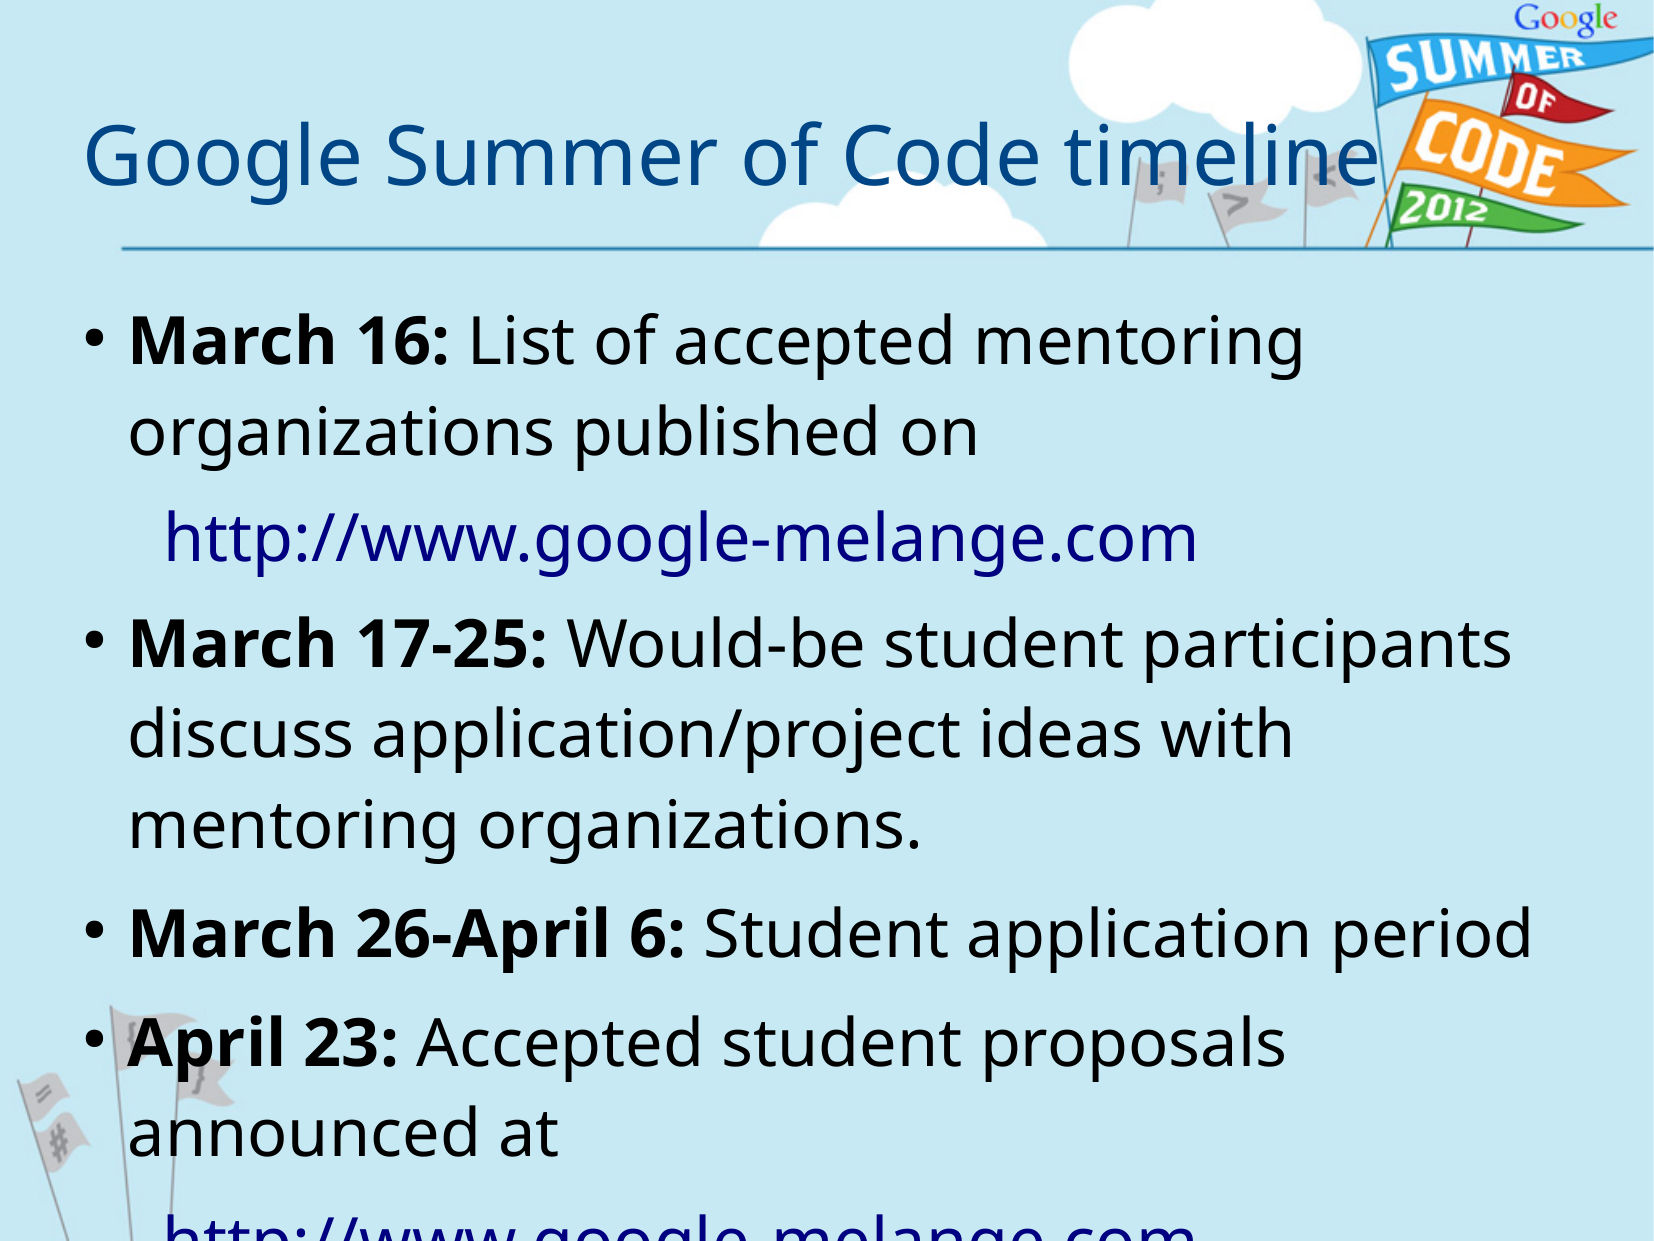

# Google Summer of Code timeline
March 16: List of accepted mentoring organizations published on
http://www.google-melange.com
March 17-25: Would-be student participants discuss application/project ideas with mentoring organizations.
March 26-April 6: Student application period
April 23: Accepted student proposals announced at
 http://www.google-melange.com